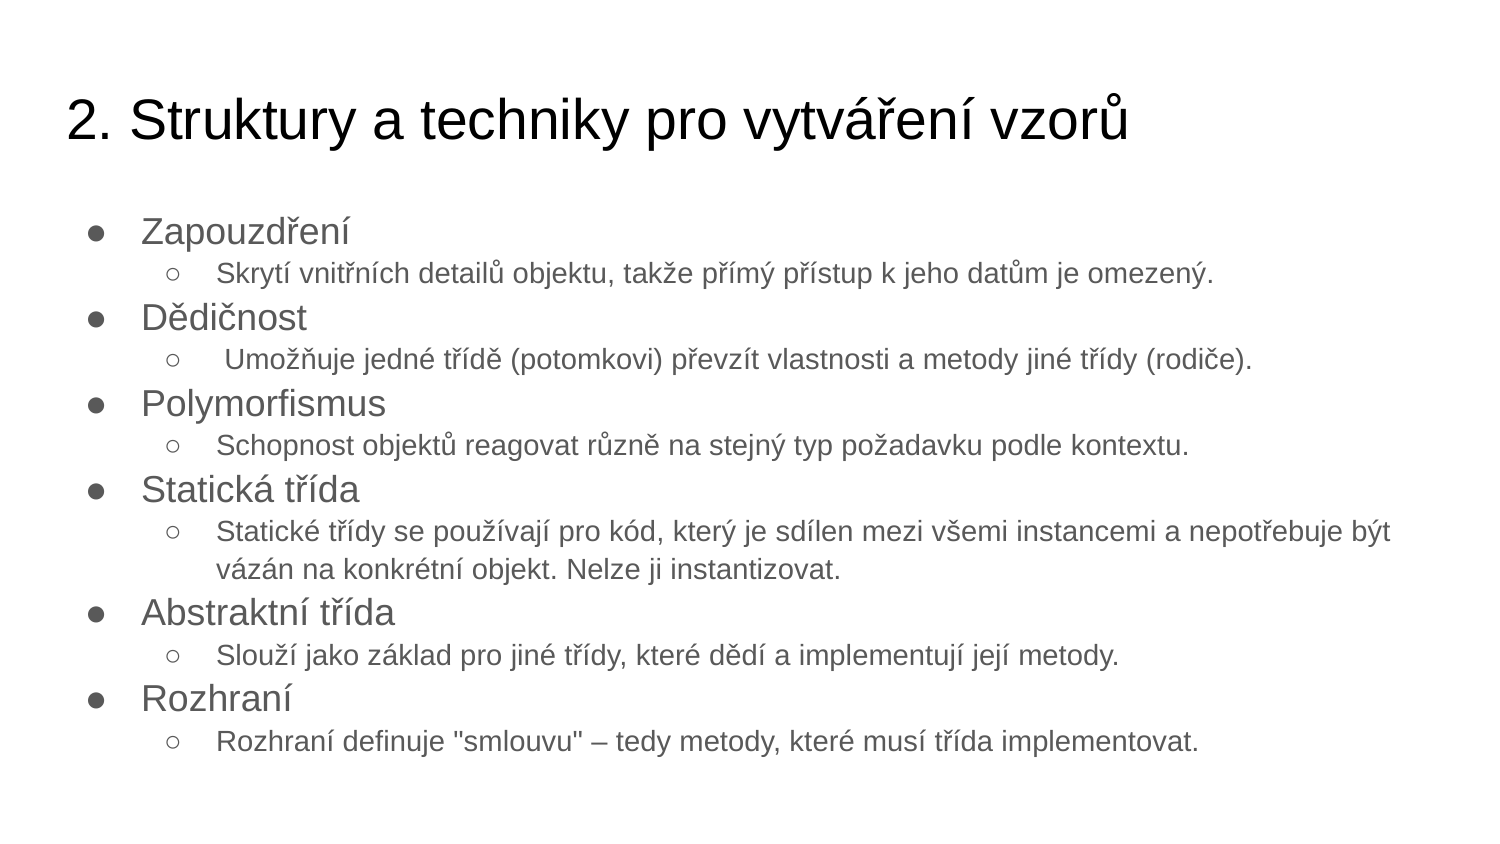

# 2. Struktury a techniky pro vytváření vzorů
Zapouzdření
Skrytí vnitřních detailů objektu, takže přímý přístup k jeho datům je omezený.
Dědičnost
 Umožňuje jedné třídě (potomkovi) převzít vlastnosti a metody jiné třídy (rodiče).
Polymorfismus
Schopnost objektů reagovat různě na stejný typ požadavku podle kontextu.
Statická třída
Statické třídy se používají pro kód, který je sdílen mezi všemi instancemi a nepotřebuje být vázán na konkrétní objekt. Nelze ji instantizovat.
Abstraktní třída
Slouží jako základ pro jiné třídy, které dědí a implementují její metody.
Rozhraní
Rozhraní definuje "smlouvu" – tedy metody, které musí třída implementovat.